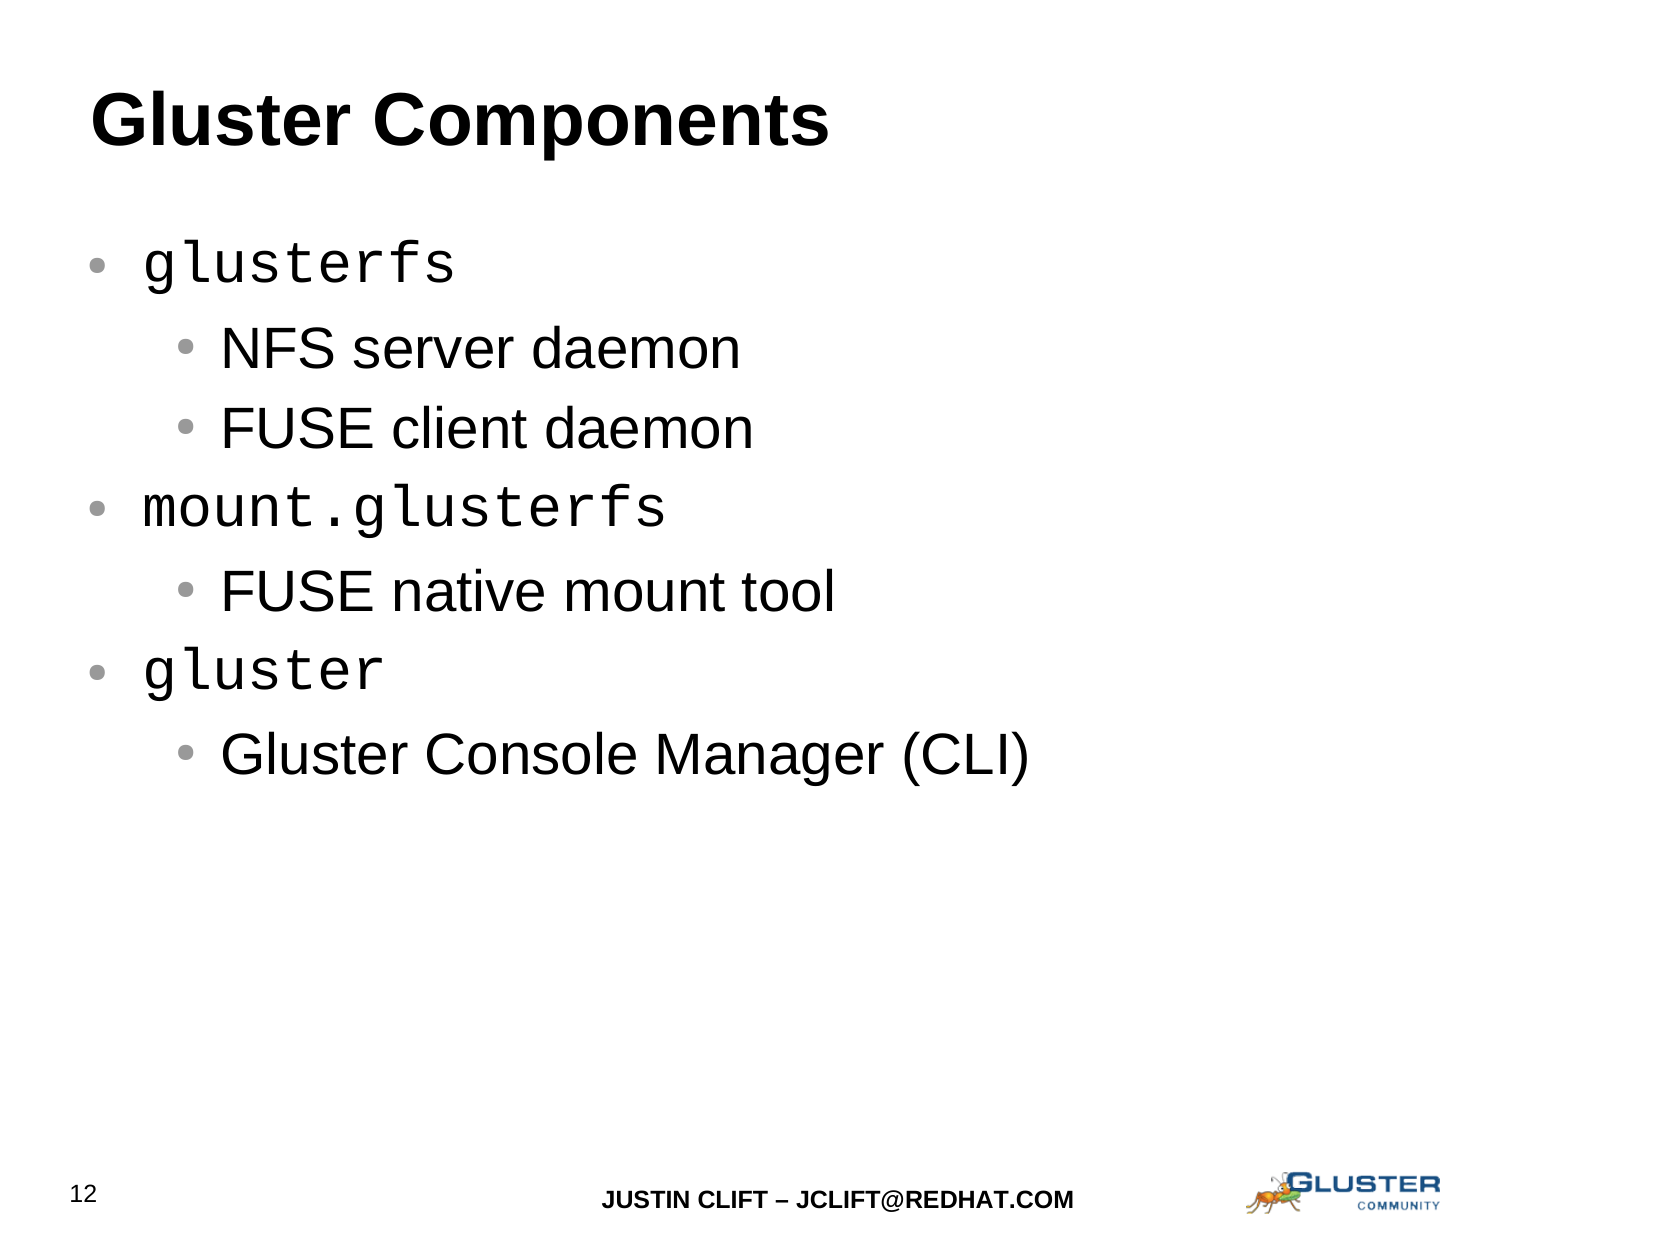

# Gluster Components
glusterfs
NFS server daemon
FUSE client daemon
mount.glusterfs
FUSE native mount tool
gluster
Gluster Console Manager (CLI)